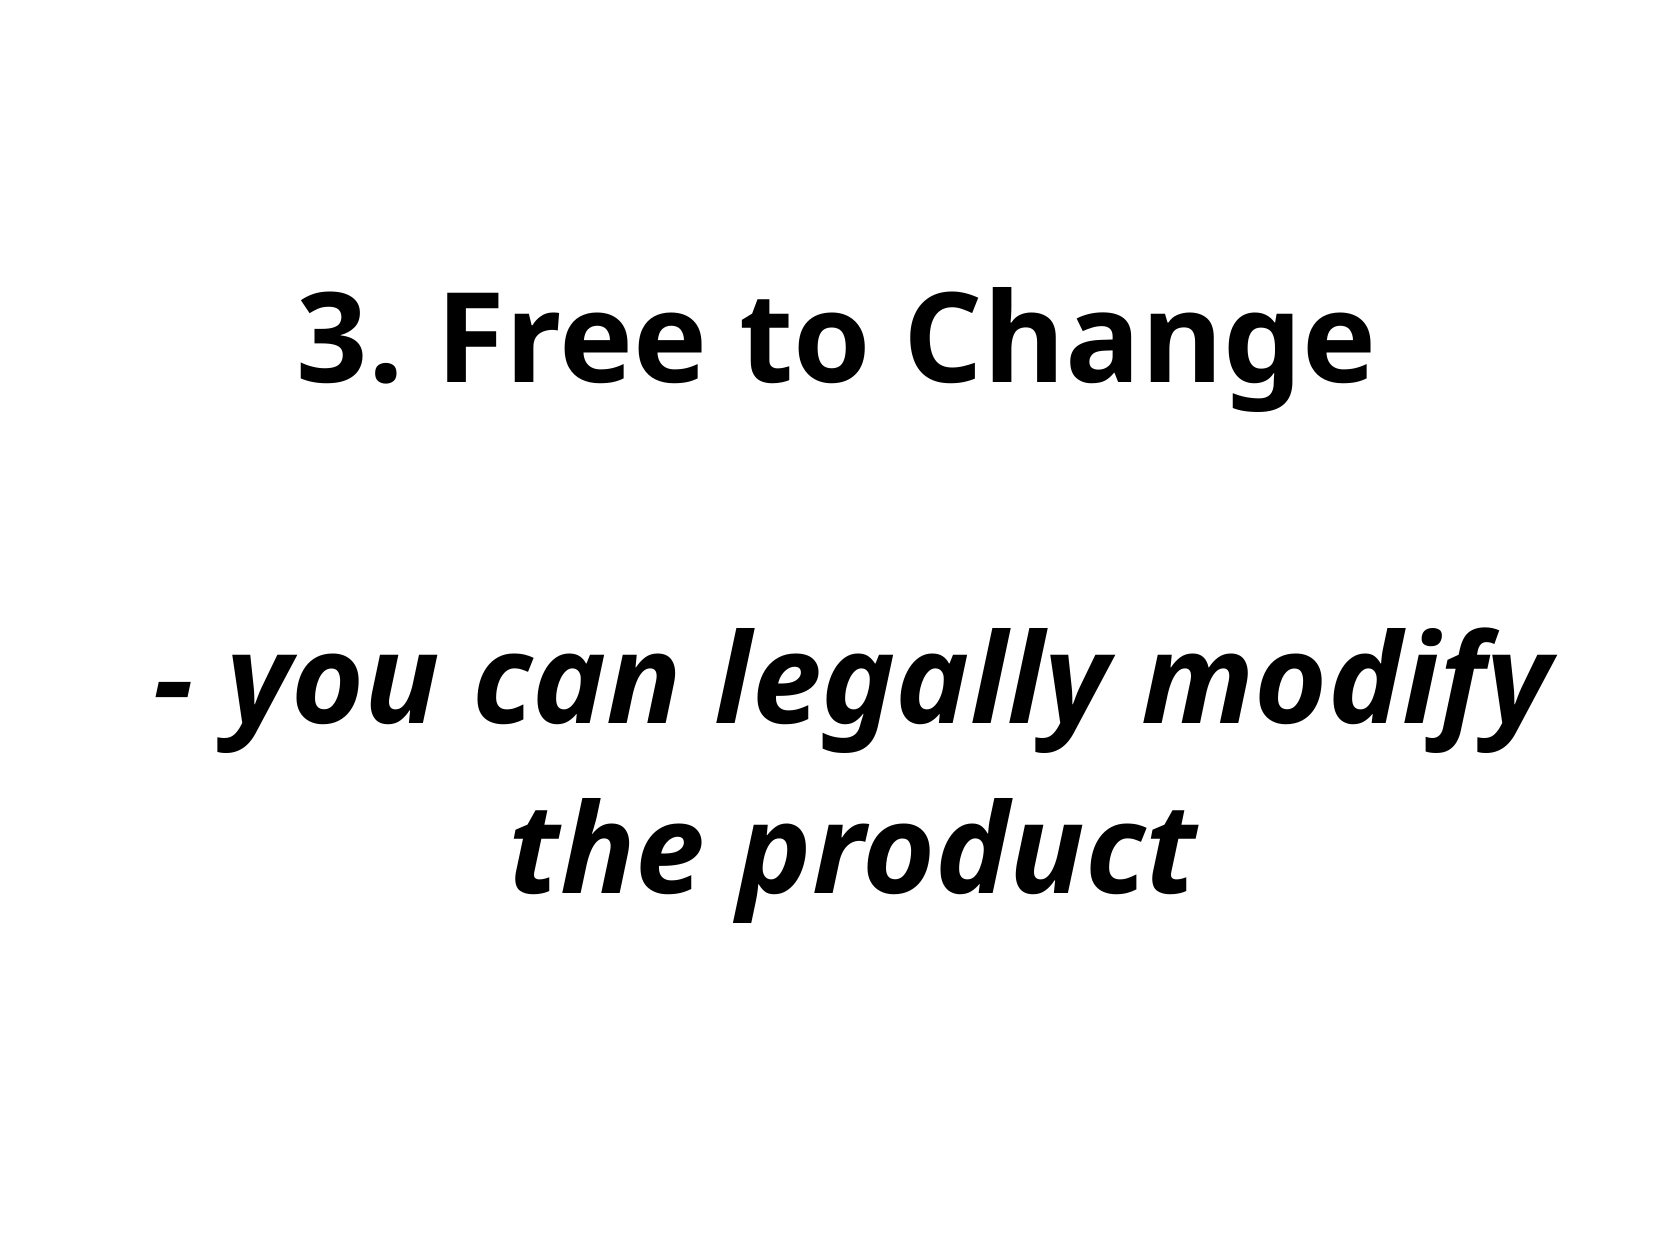

3. Free to Change
- you can legally modify the product